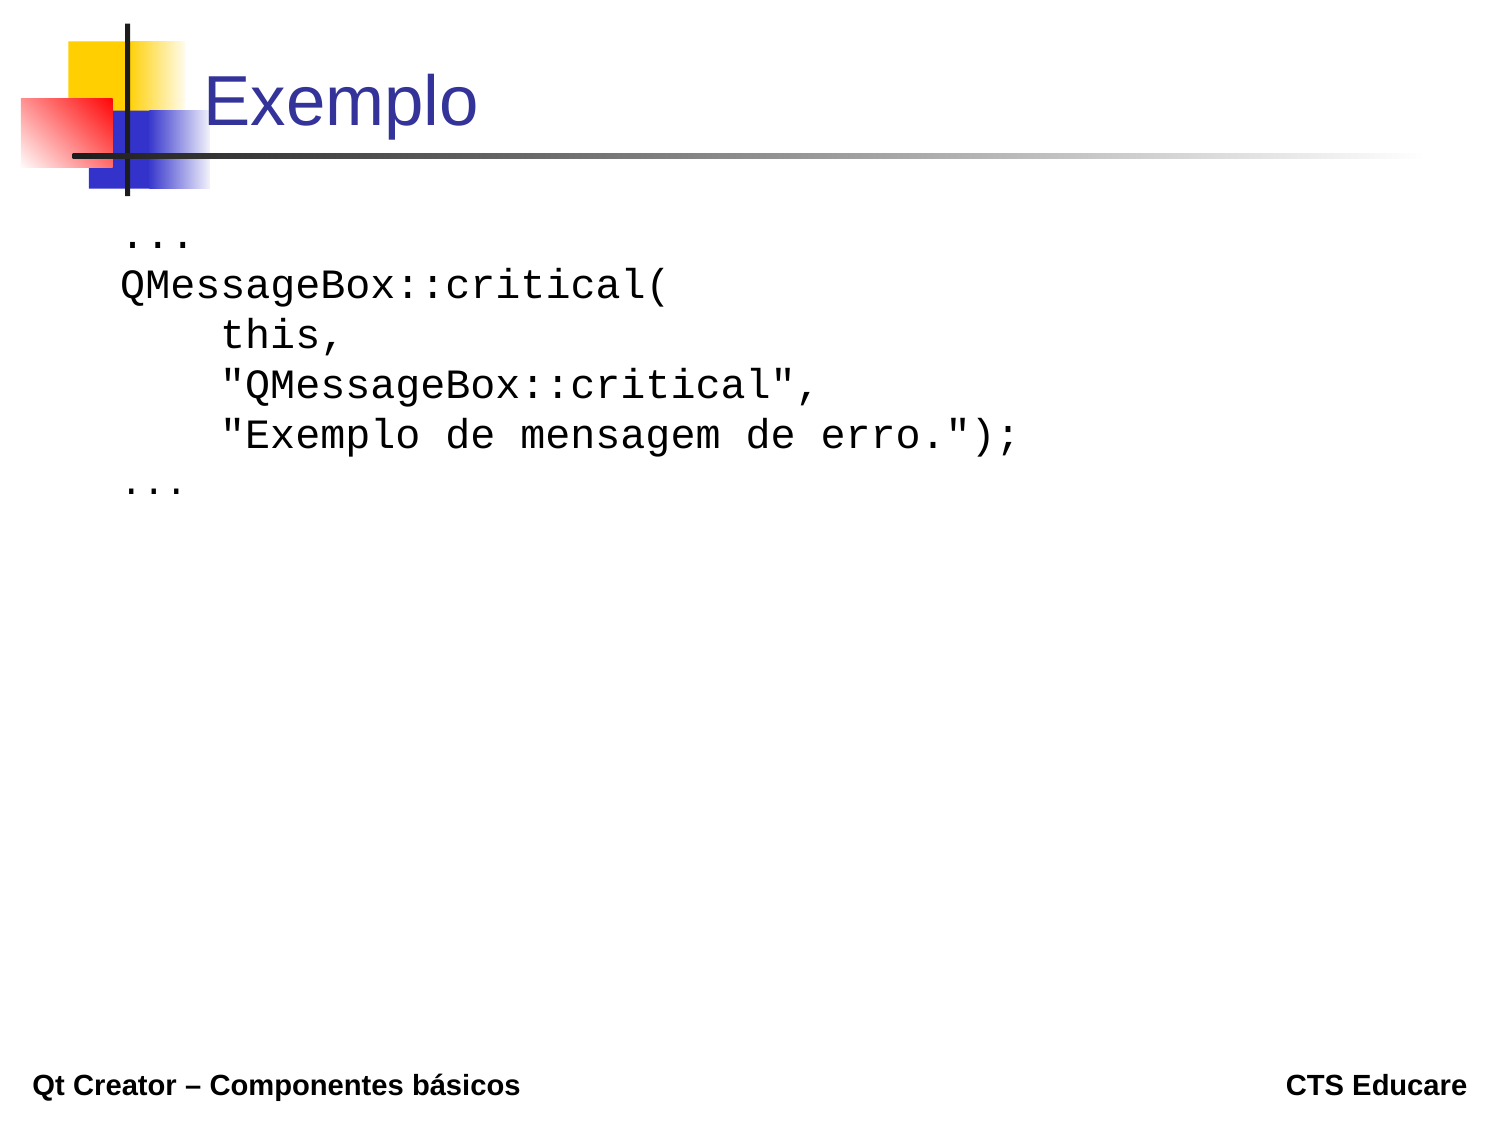

# Exemplo
...
QMessageBox::critical(
 this,
 "QMessageBox::critical",
 "Exemplo de mensagem de erro.");
...